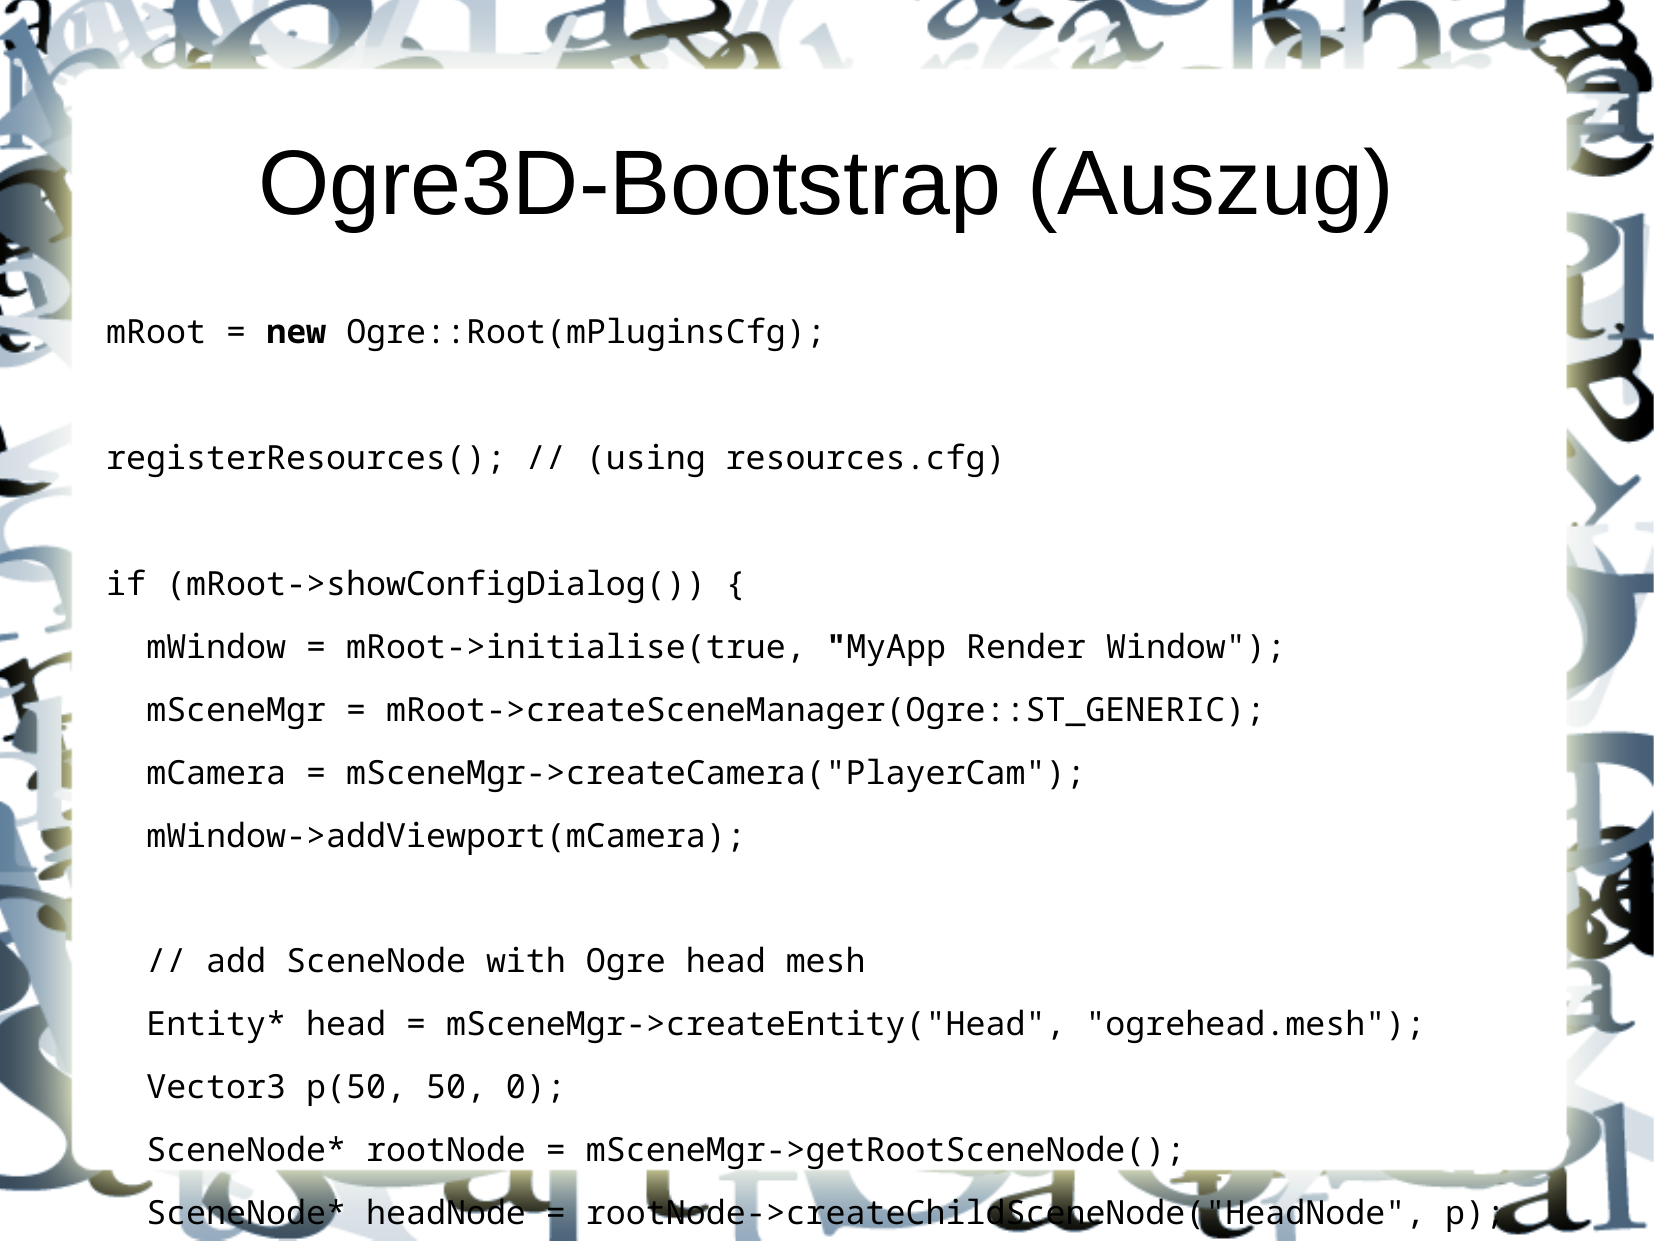

# Ogre3D-Bootstrap (Auszug)
mRoot = new Ogre::Root(mPluginsCfg);
registerResources(); // (using resources.cfg)
if (mRoot->showConfigDialog()) {
 mWindow = mRoot->initialise(true, "MyApp Render Window");
 mSceneMgr = mRoot->createSceneManager(Ogre::ST_GENERIC);
 mCamera = mSceneMgr->createCamera("PlayerCam");
 mWindow->addViewport(mCamera);
 // add SceneNode with Ogre head mesh
 Entity* head = mSceneMgr->createEntity("Head", "ogrehead.mesh");
 Vector3 p(50, 50, 0);
 SceneNode* rootNode = mSceneMgr->getRootSceneNode();
 SceneNode* headNode = rootNode->createChildSceneNode("HeadNode", p);
 headNode->attachObject(head);
}